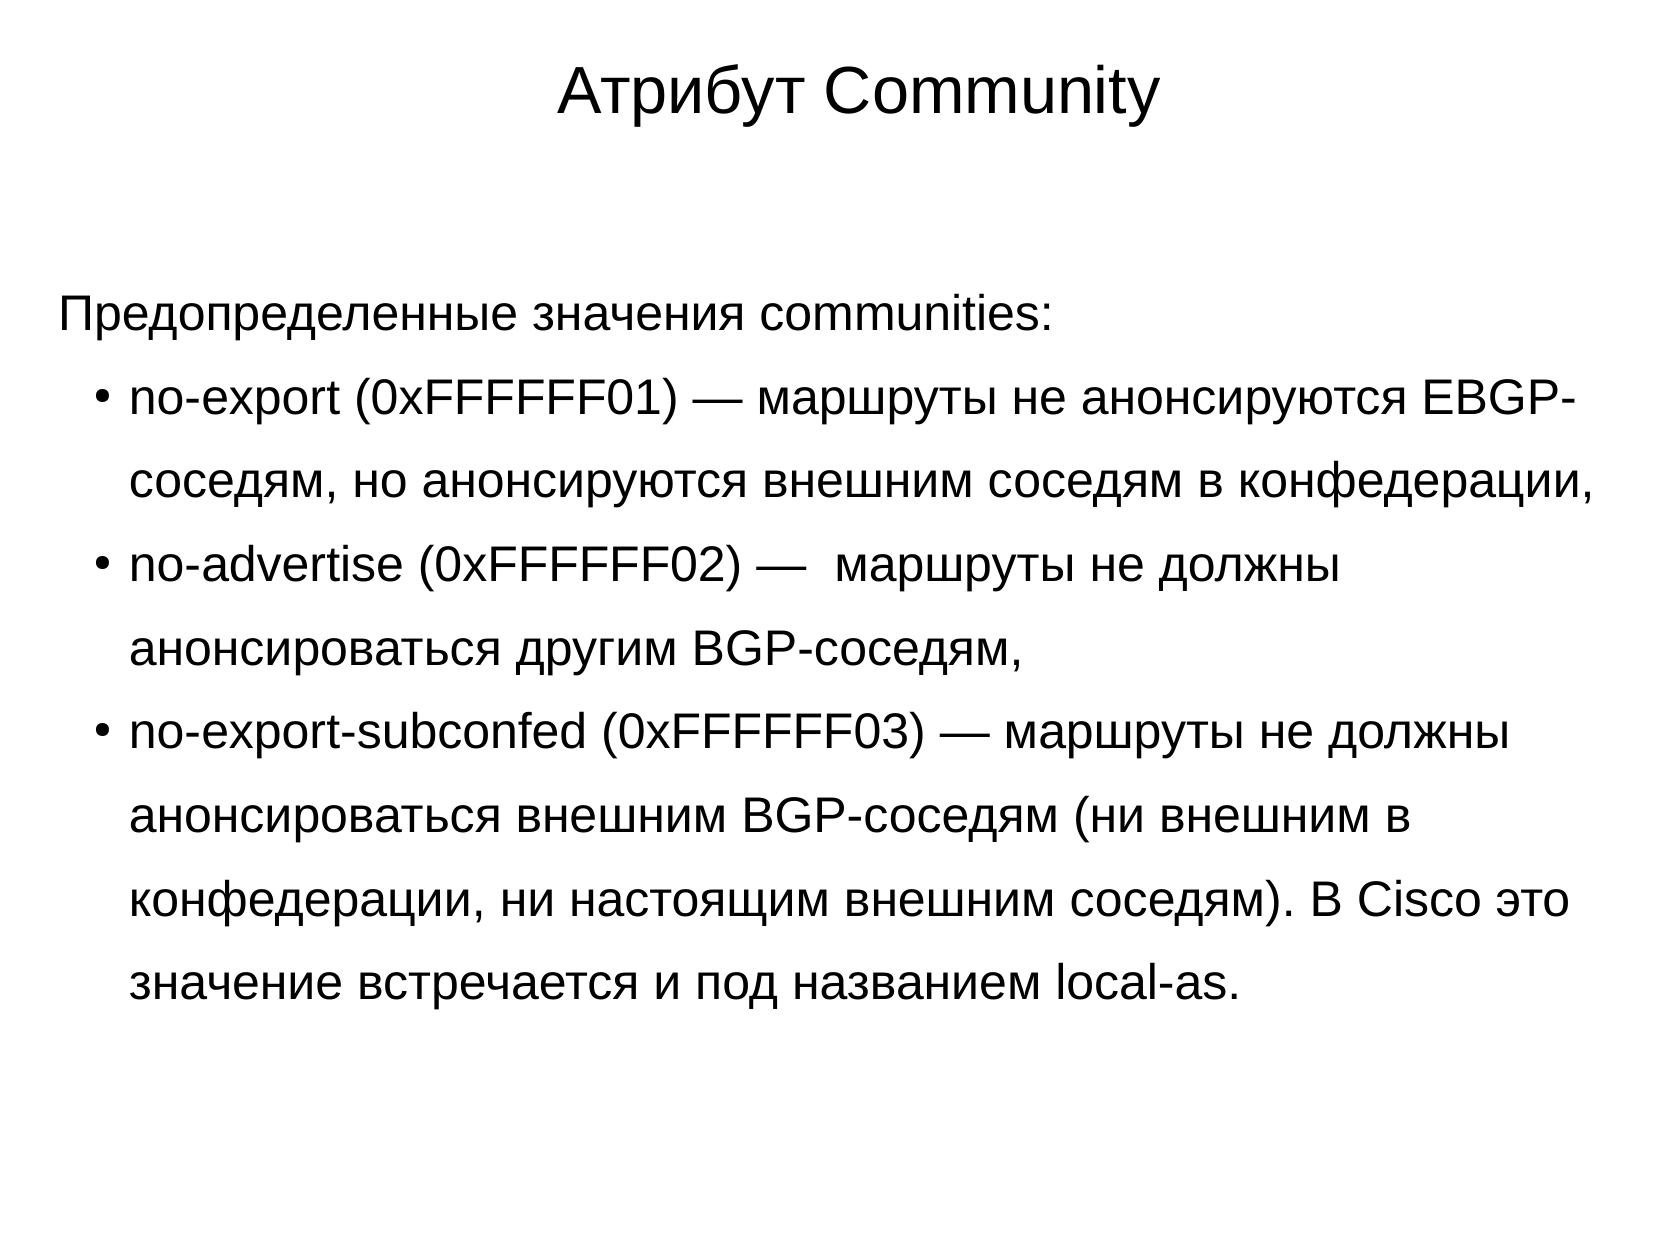

# Атрибут Community
Предопределенные значения communities:
no-export (0xFFFFFF01) — маршруты не анонсируются EBGP-соседям, но анонсируются внешним соседям в конфедерации,
no-advertise (0xFFFFFF02) — маршруты не должны анонсироваться другим BGP-соседям,
no-export-subconfed (0xFFFFFF03) — маршруты не должны анонсироваться внешним BGP-соседям (ни внешним в конфедерации, ни настоящим внешним соседям). В Cisco это значение встречается и под названием local-as.